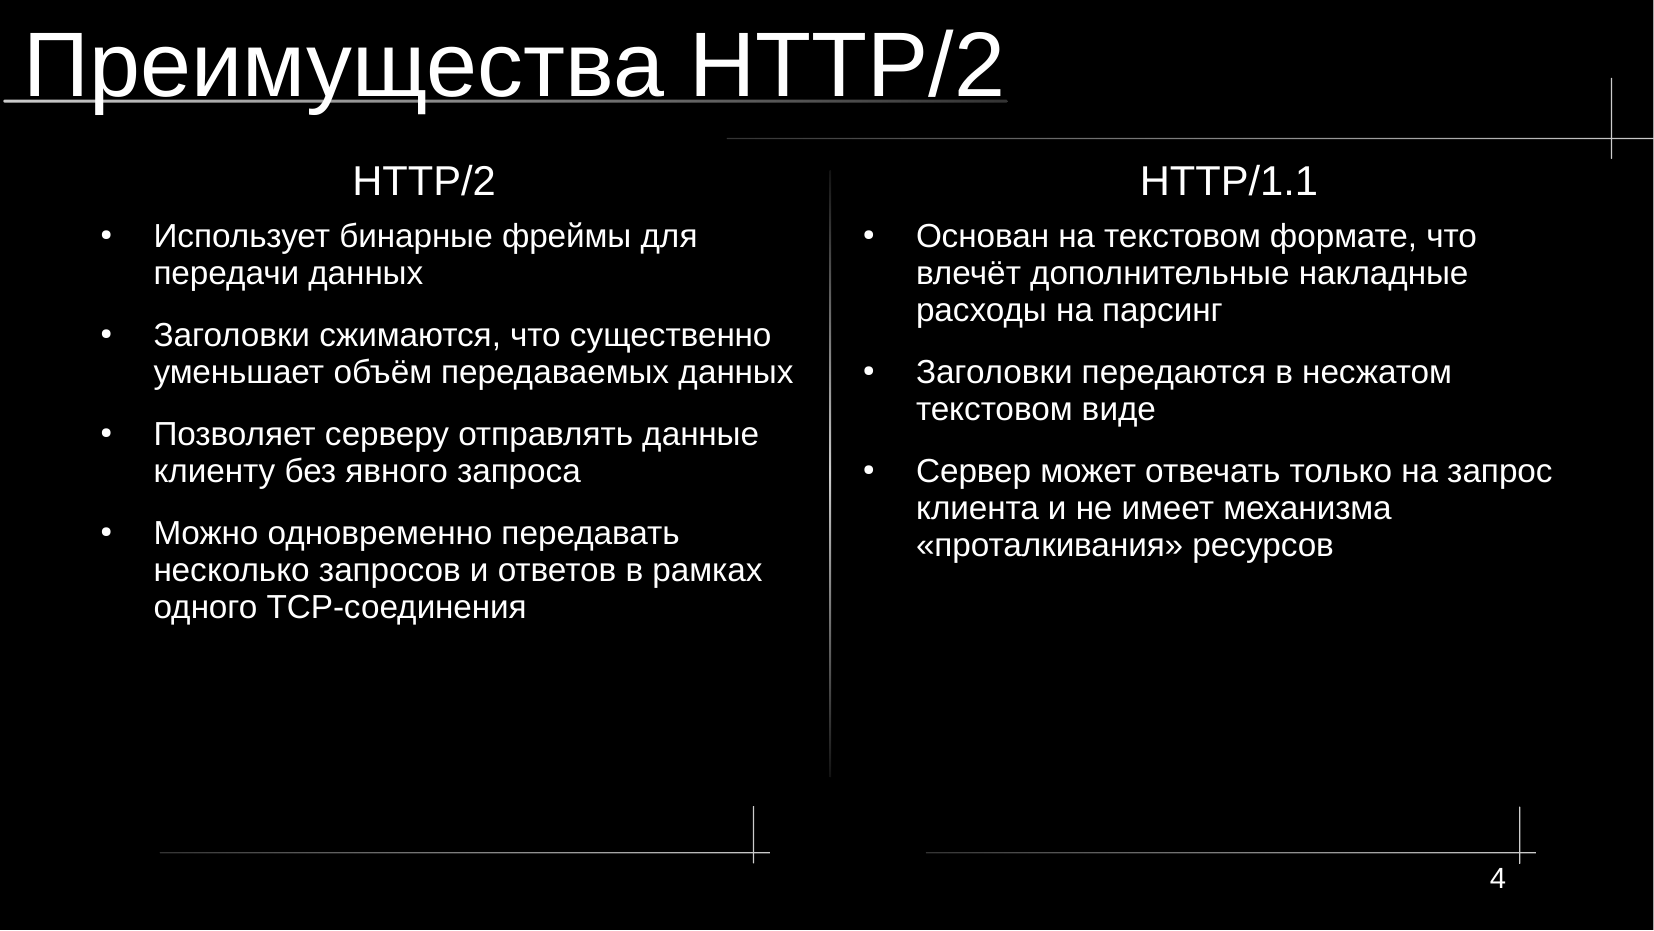

# Преимущества HTTP/2
HTTP/2
HTTP/1.1
Использует бинарные фреймы для передачи данных
Заголовки сжимаются, что существенно уменьшает объём передаваемых данных
Позволяет серверу отправлять данные клиенту без явного запроса
Можно одновременно передавать несколько запросов и ответов в рамках одного TCP-соединения
Основан на текстовом формате, что влечёт дополнительные накладные расходы на парсинг
Заголовки передаются в несжатом текстовом виде
Сервер может отвечать только на запрос клиента и не имеет механизма «проталкивания» ресурсов
4